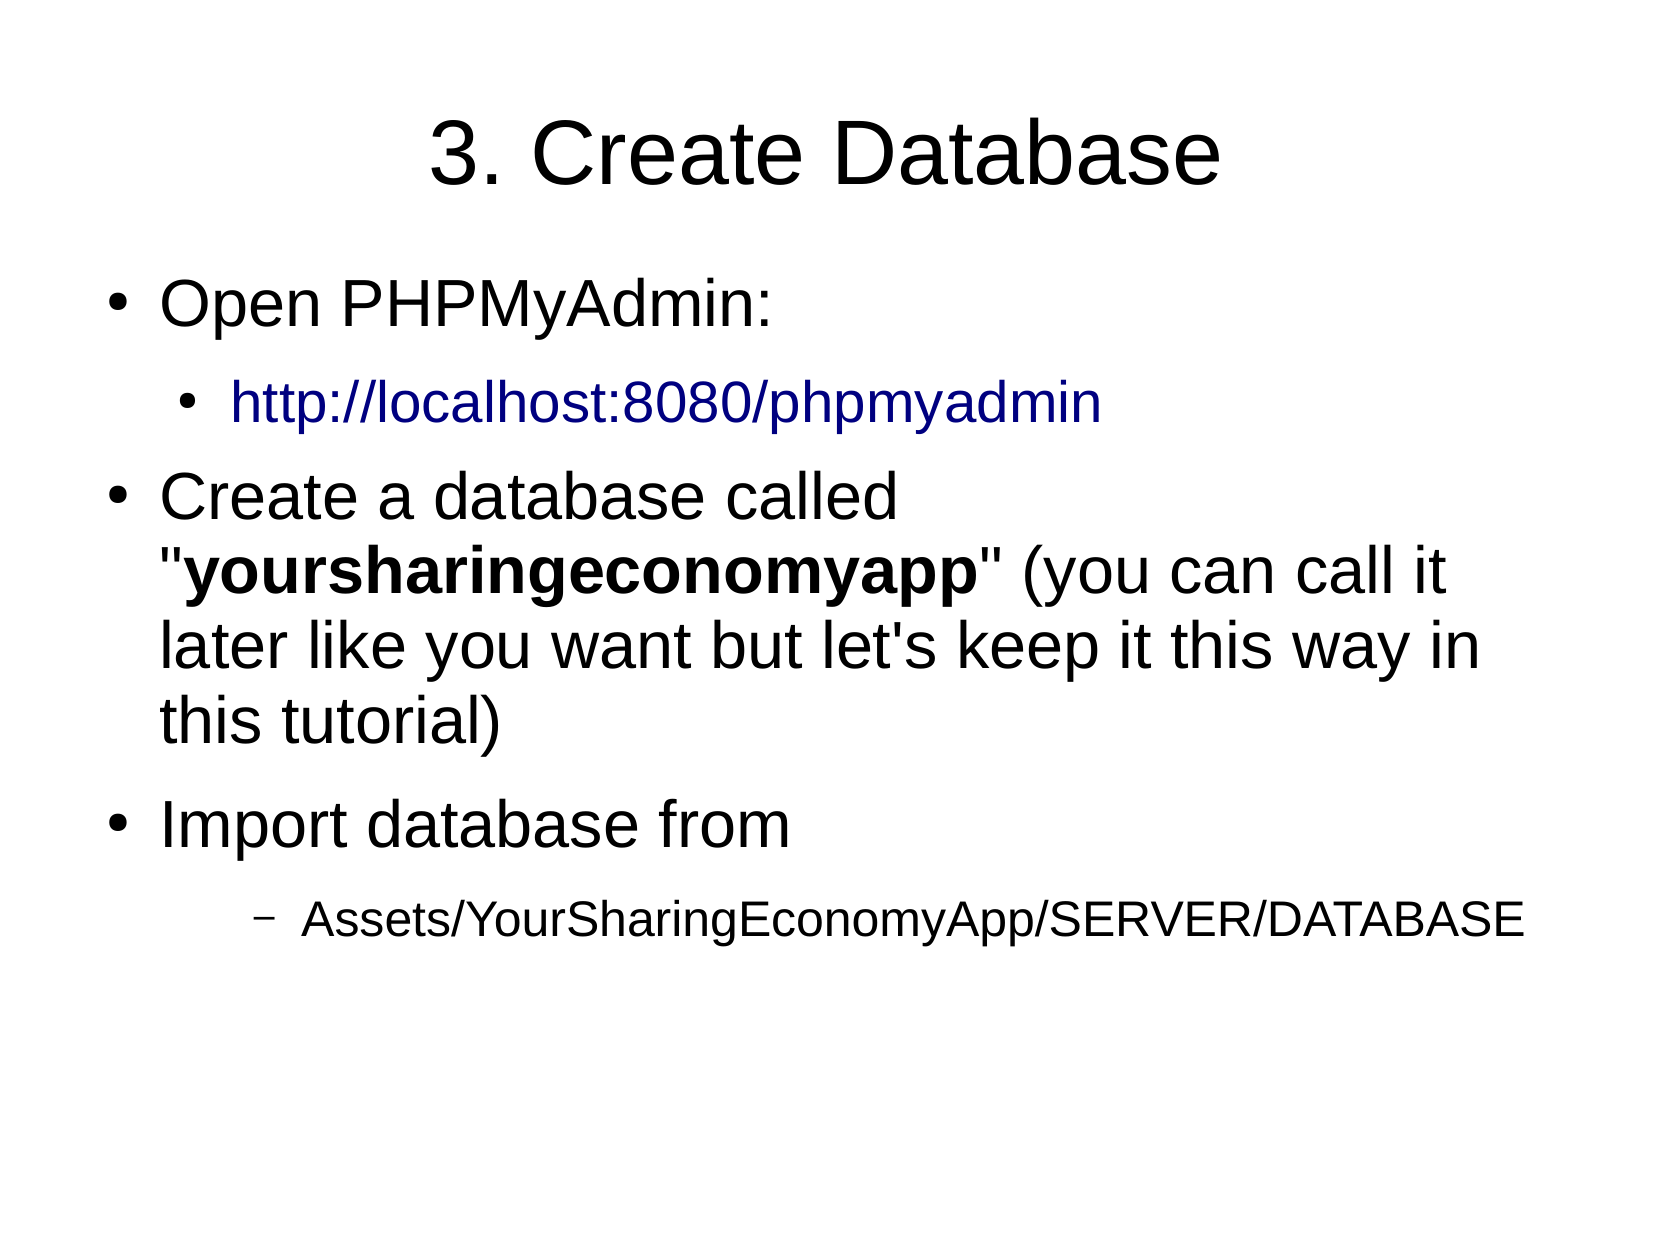

# 3. Create Database
Open PHPMyAdmin:
http://localhost:8080/phpmyadmin
Create a database called "yoursharingeconomyapp" (you can call it later like you want but let's keep it this way in this tutorial)
Import database from
Assets/YourSharingEconomyApp/SERVER/DATABASE